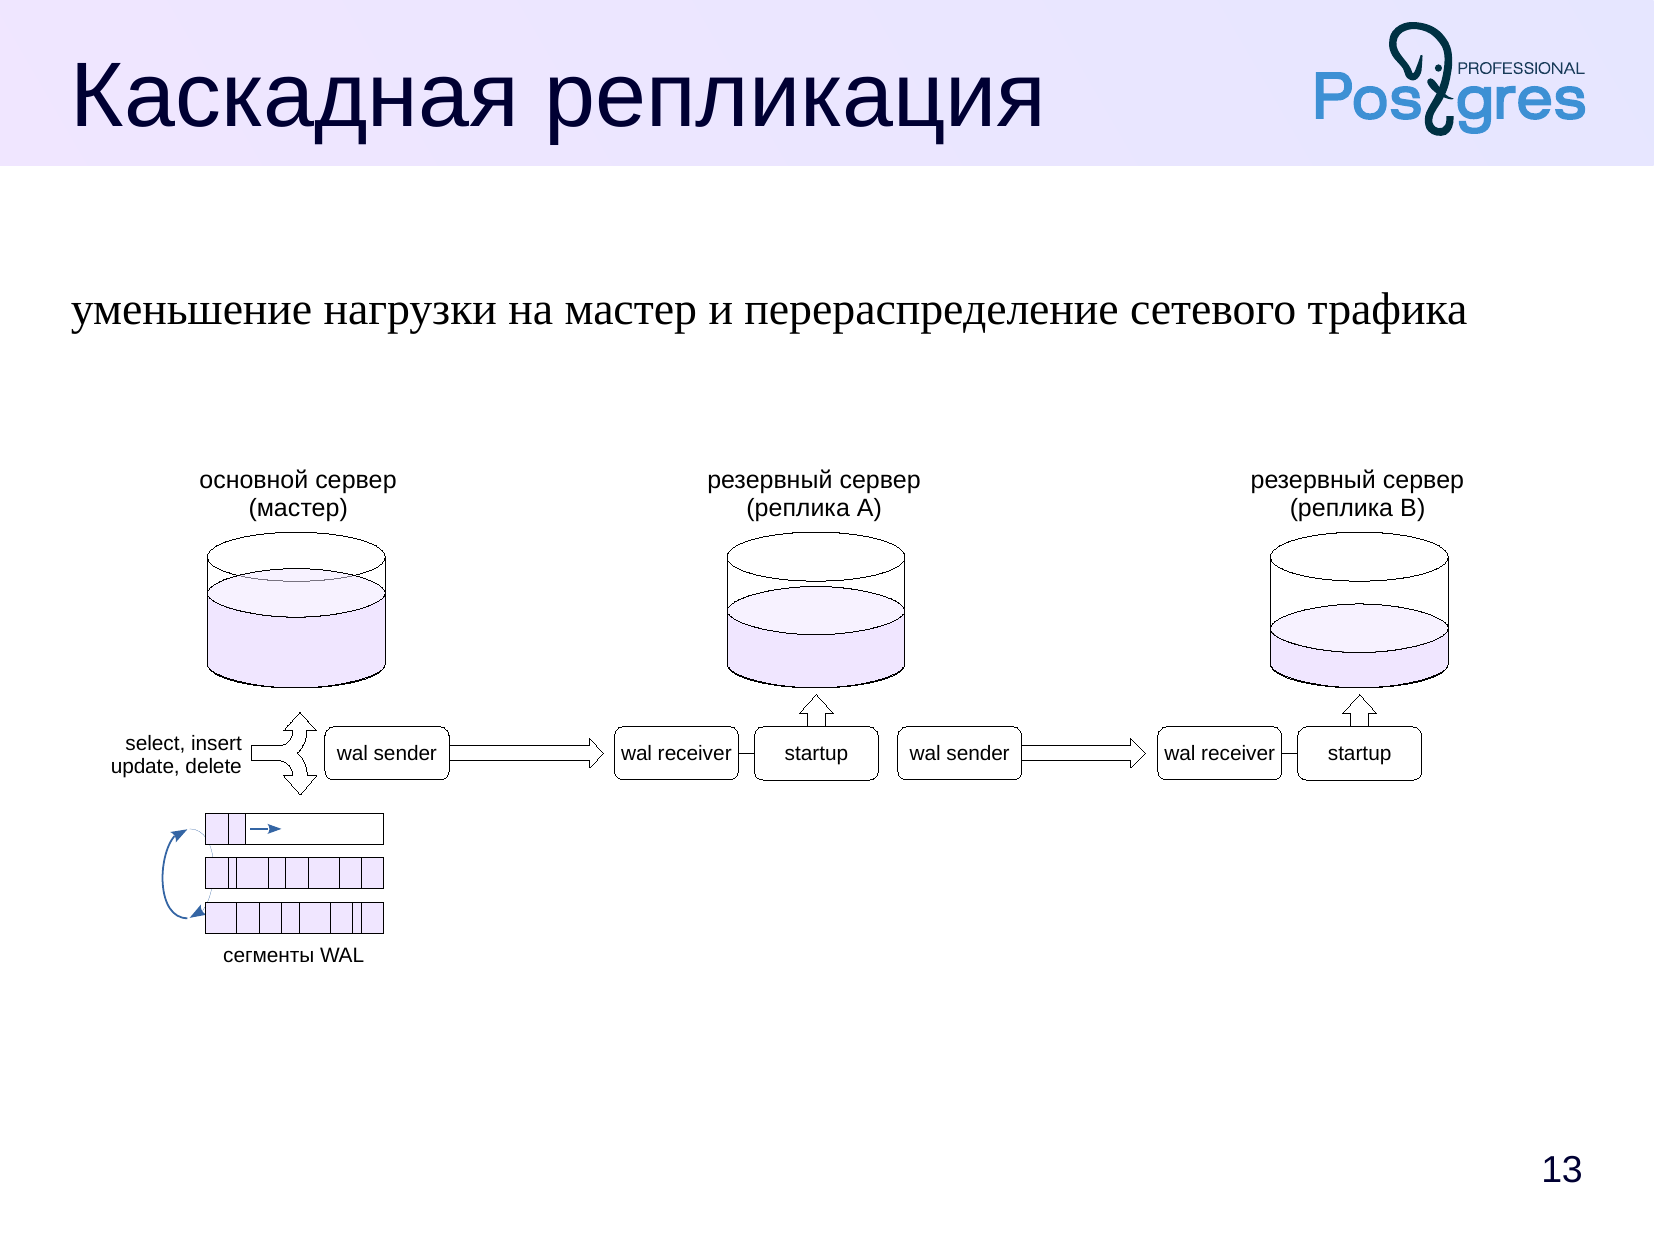

# Каскадная репликация
уменьшение нагрузки на мастер и перераспределение сетевого трафика
основной сервер
(мастер)
резервный сервер
(реплика B)
резервный сервер
(реплика A)
select, insert
update, delete
wal sender
wal receiver
wal sender
wal receiver
startup
startup
сегменты WAL